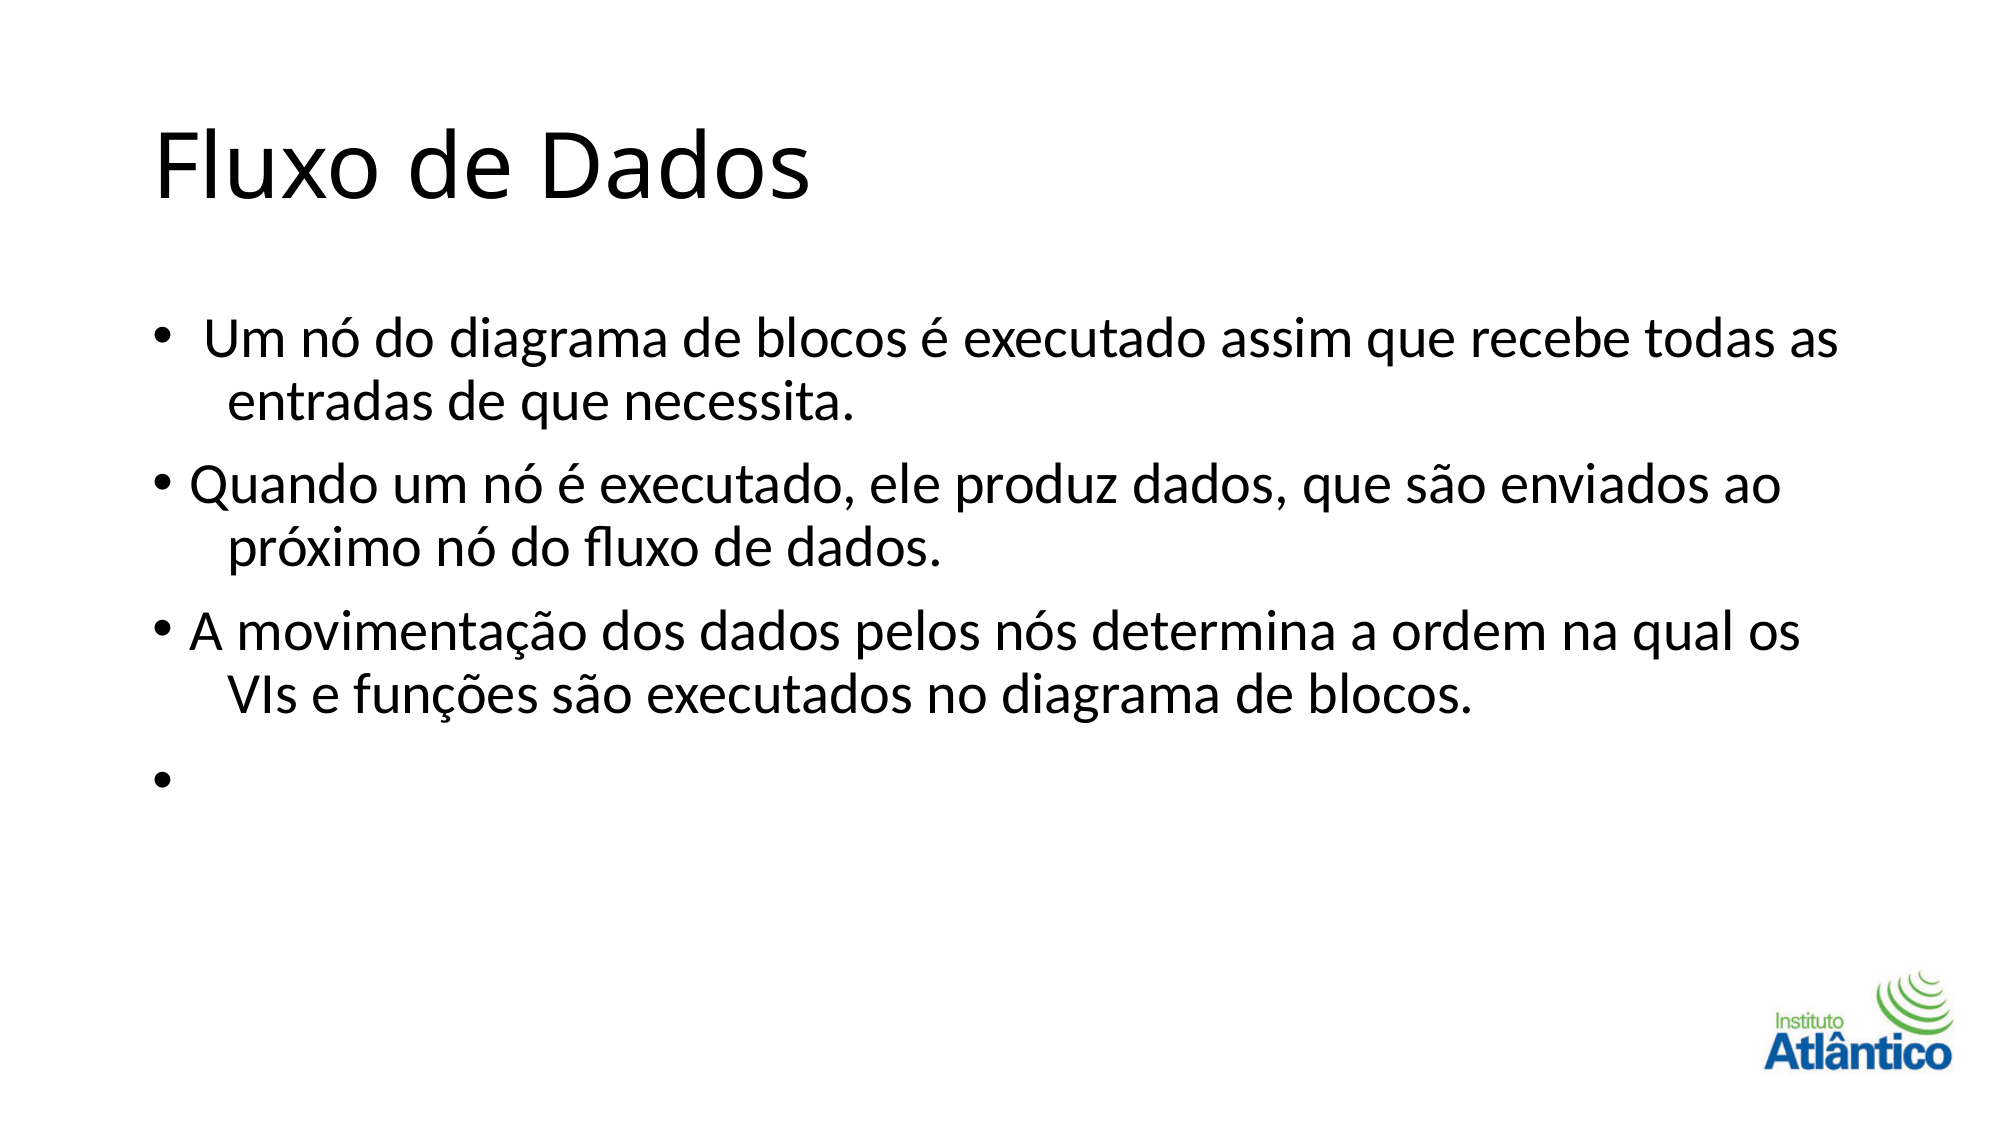

# Fluxo de Dados
 Um nó do diagrama de blocos é executado assim que recebe todas as entradas de que necessita.
Quando um nó é executado, ele produz dados, que são enviados ao próximo nó do fluxo de dados.
A movimentação dos dados pelos nós determina a ordem na qual os VIs e funções são executados no diagrama de blocos.